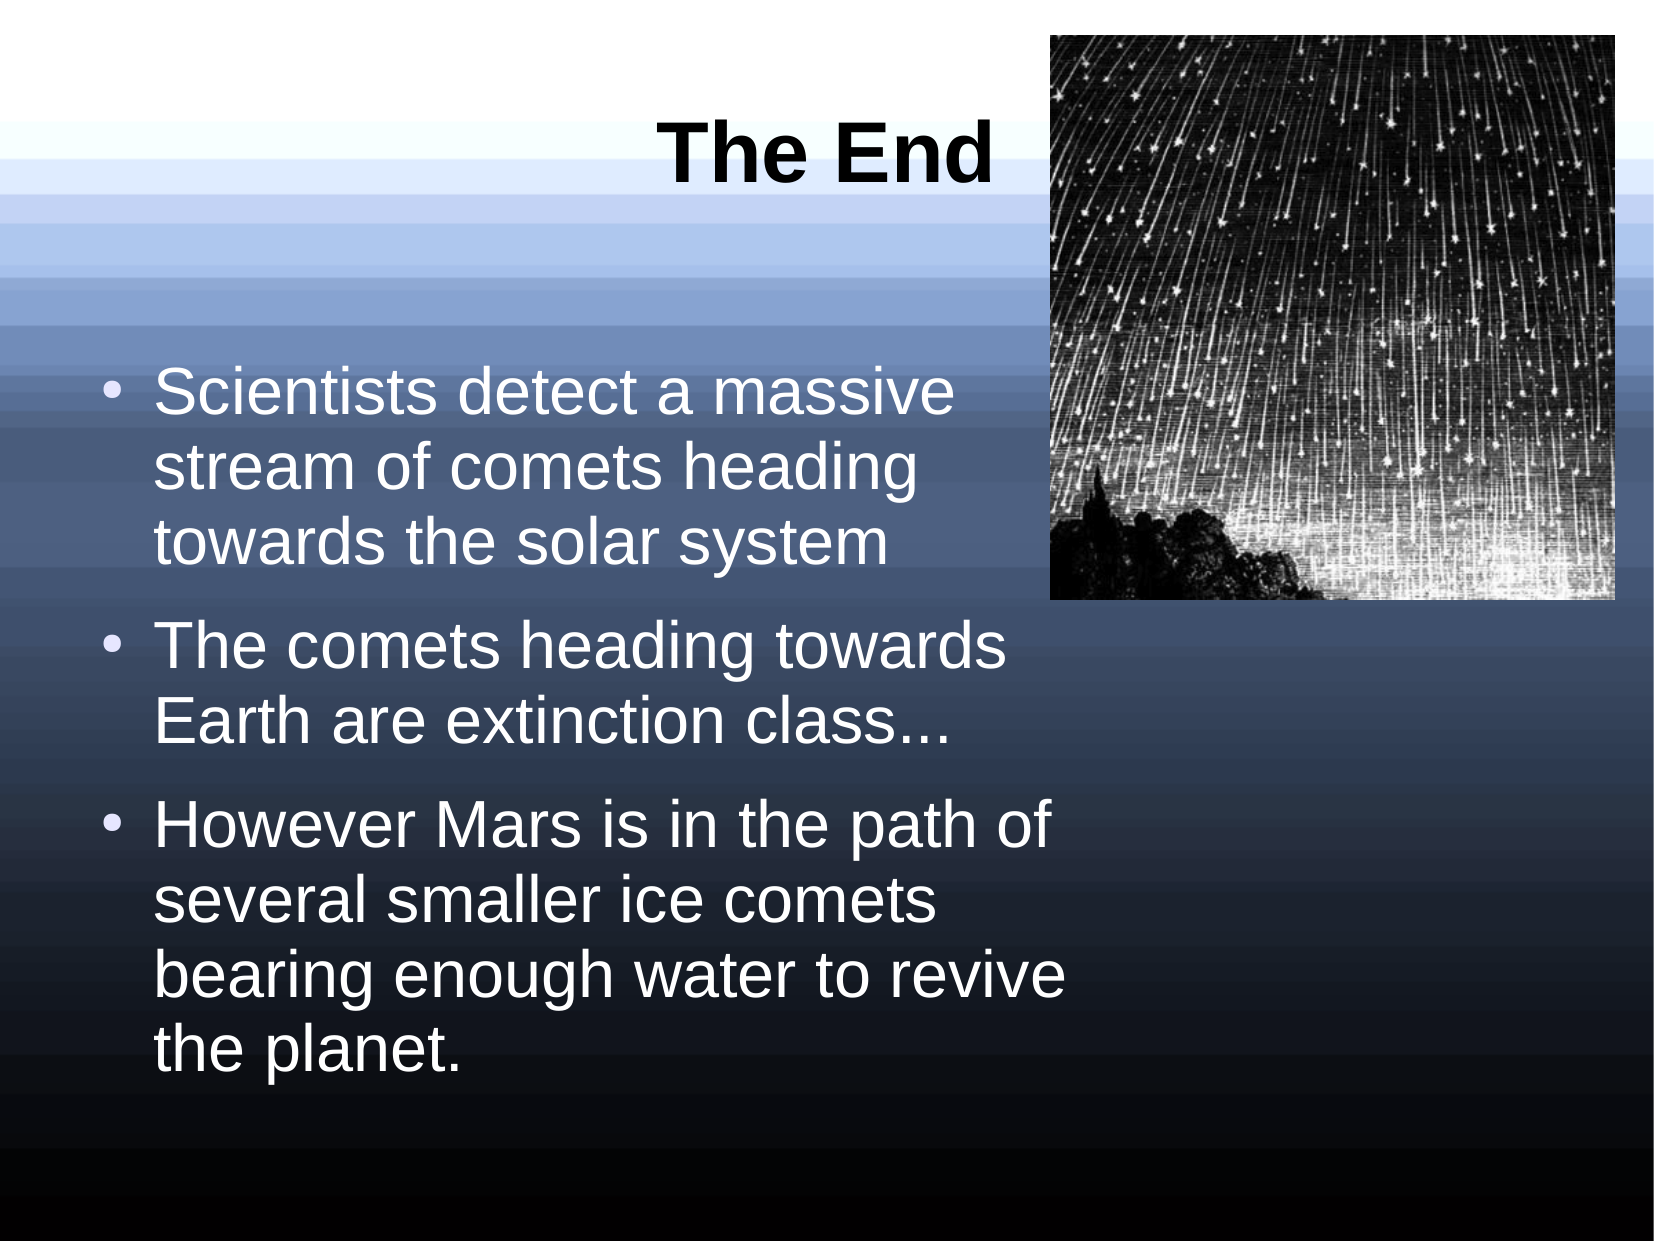

# The End
Scientists detect a massive stream of comets heading towards the solar system
The comets heading towards Earth are extinction class...
However Mars is in the path of several smaller ice comets bearing enough water to revive the planet.